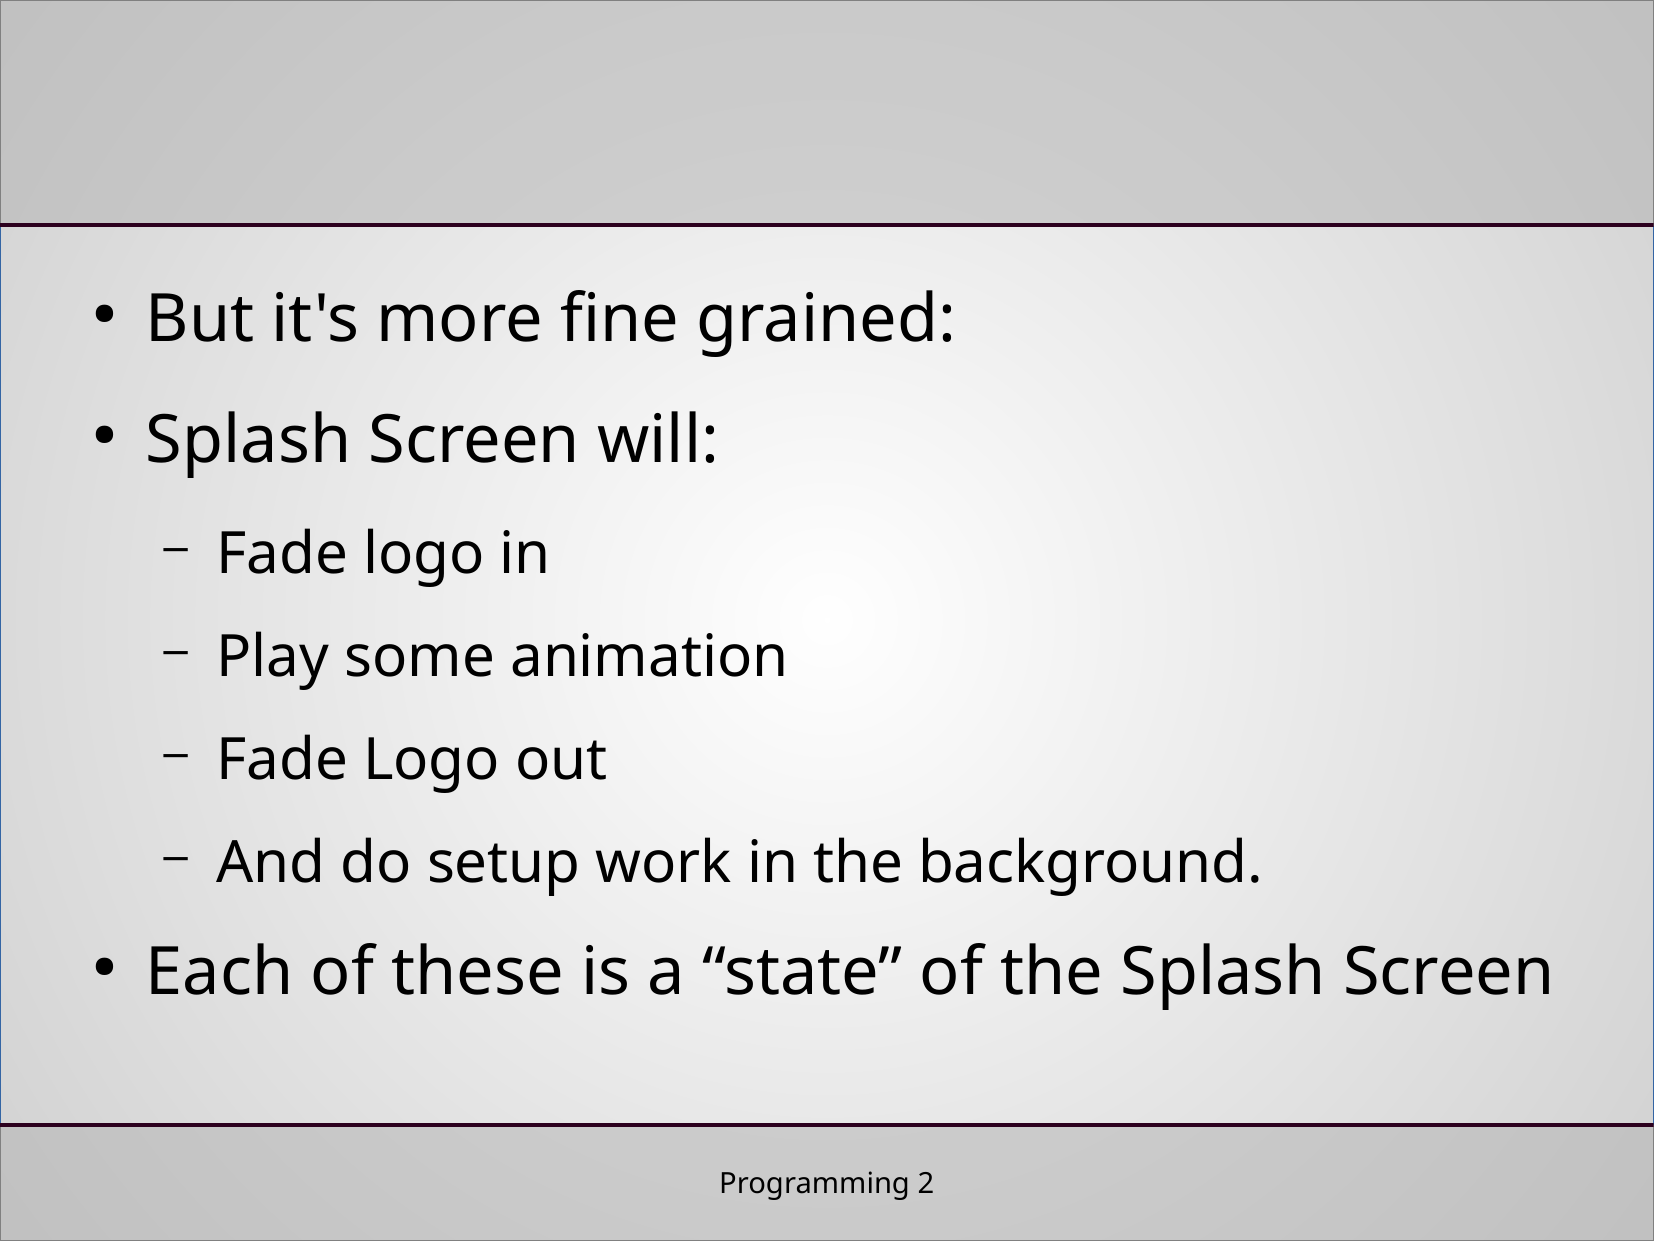

#
But it's more fine grained:
Splash Screen will:
Fade logo in
Play some animation
Fade Logo out
And do setup work in the background.
Each of these is a “state” of the Splash Screen